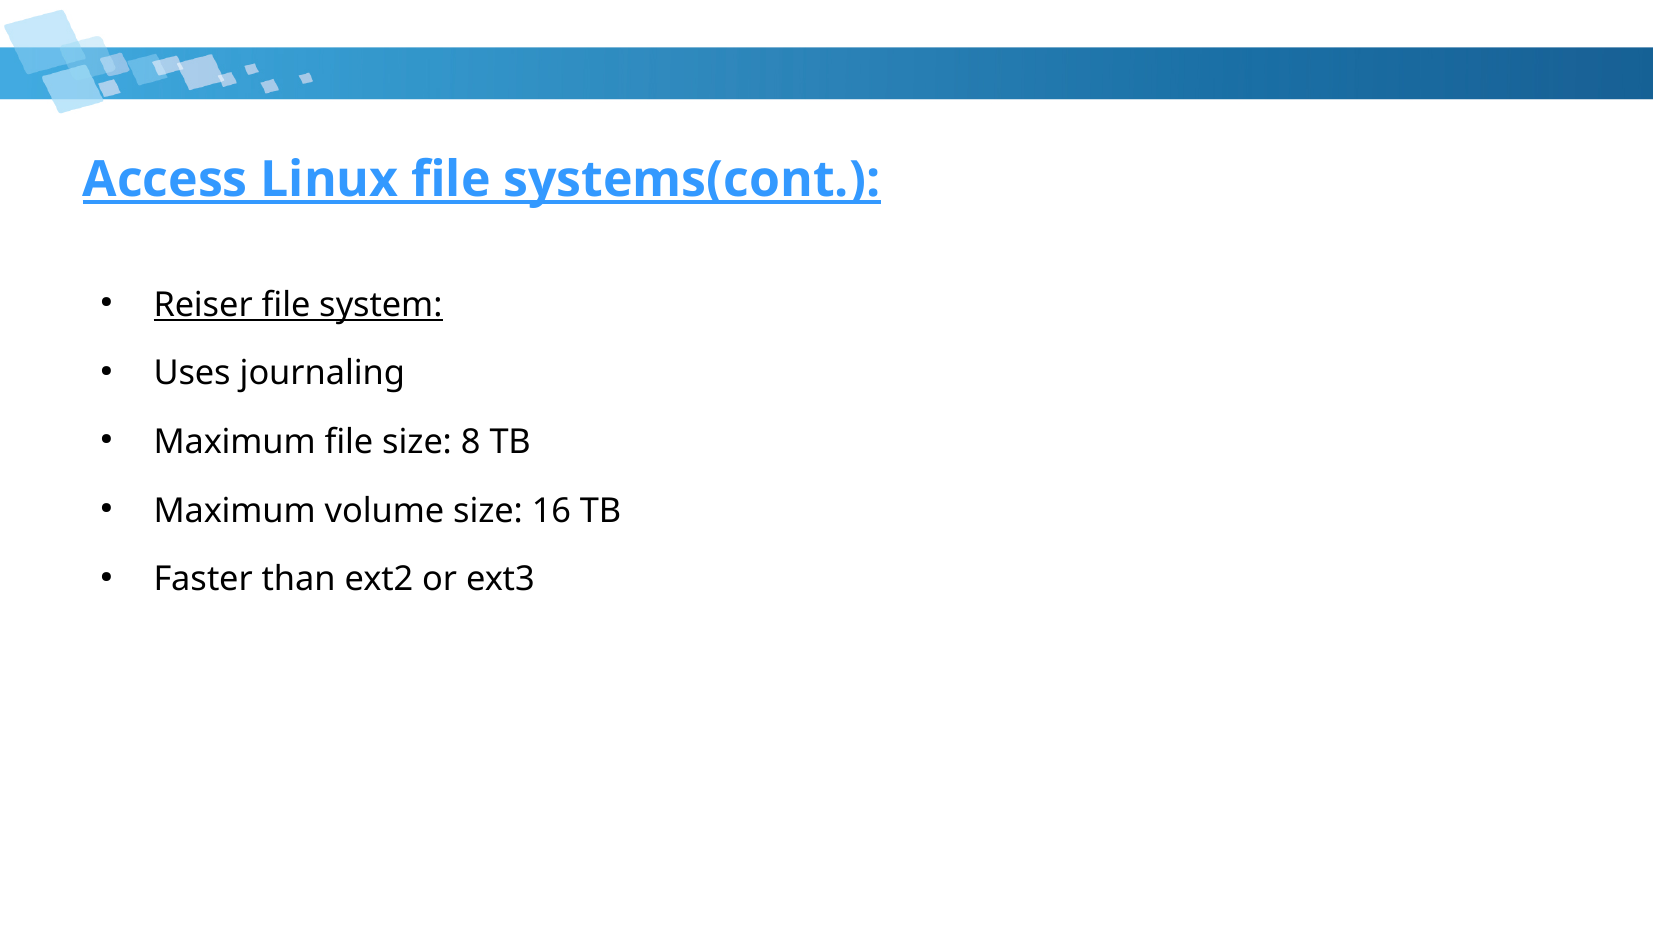

# Access Linux file systems(cont.):
Reiser file system:
Uses journaling
Maximum file size: 8 TB
Maximum volume size: 16 TB
Faster than ext2 or ext3